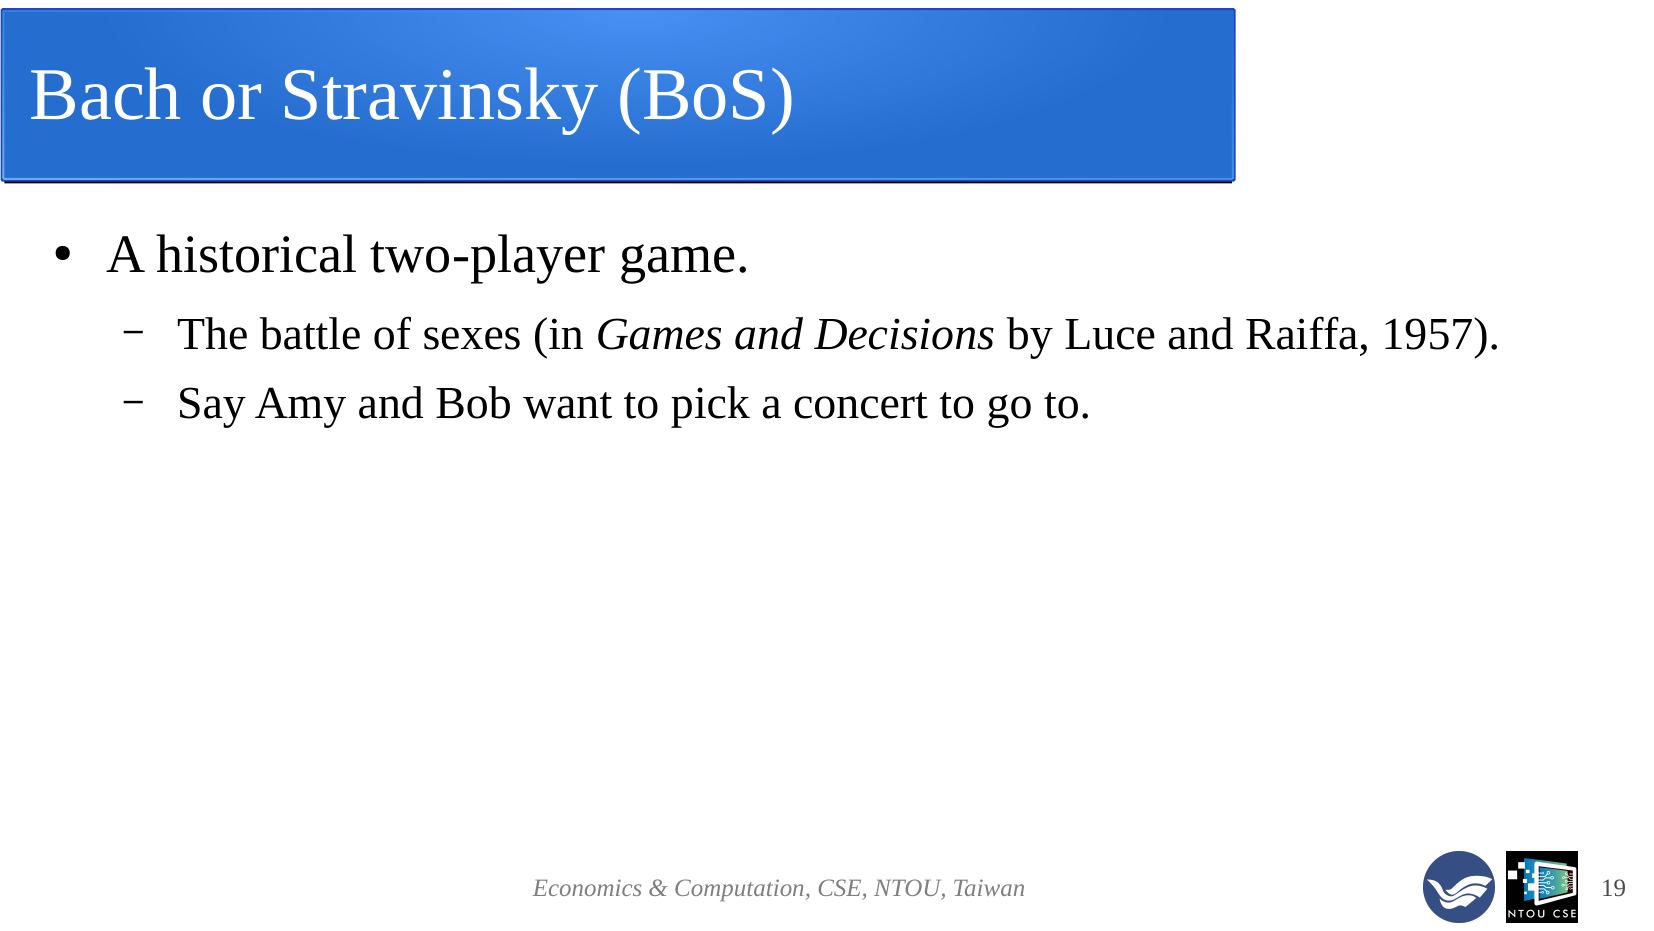

# Bach or Stravinsky (BoS)
A historical two-player game.
The battle of sexes (in Games and Decisions by Luce and Raiffa, 1957).
Say Amy and Bob want to pick a concert to go to.
Economics & Computation, CSE, NTOU, Taiwan
19